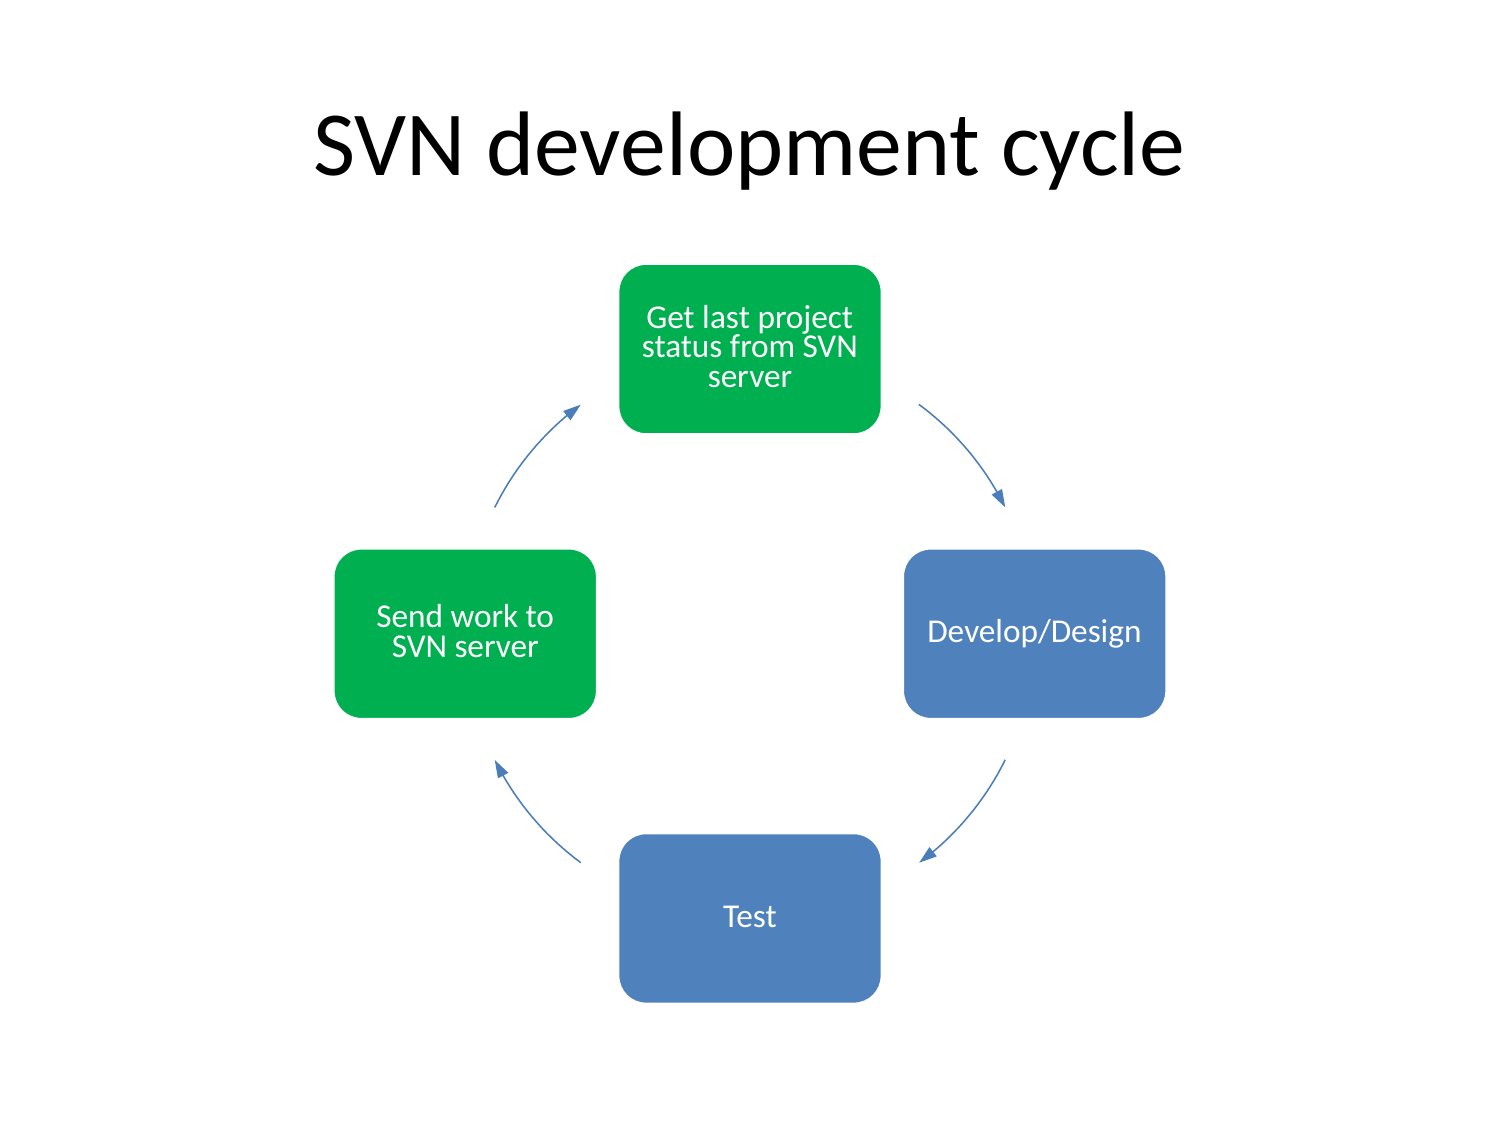

# SVN development cycle
Get last project status from SVN server
Send work to SVN server
Develop/Design
Test